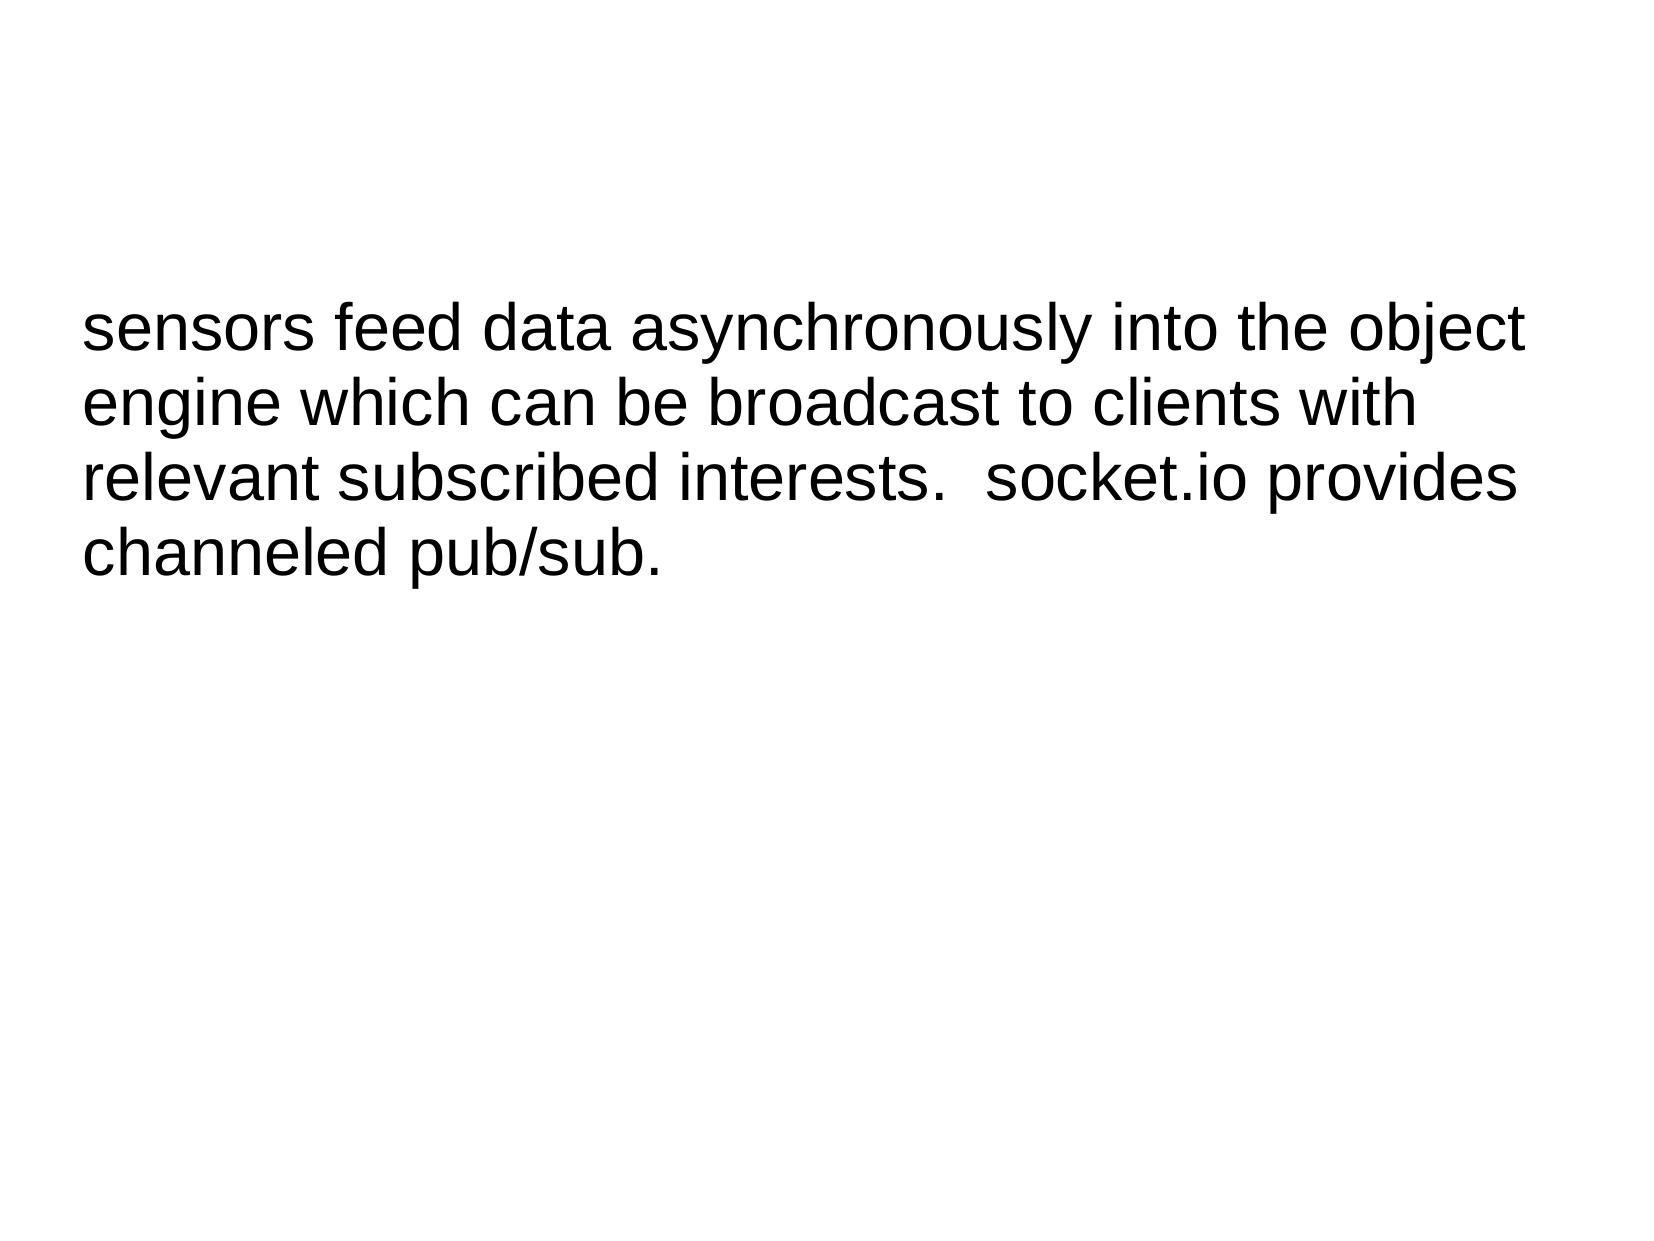

# sensors feed data asynchronously into the object engine which can be broadcast to clients with relevant subscribed interests. socket.io provides channeled pub/sub.